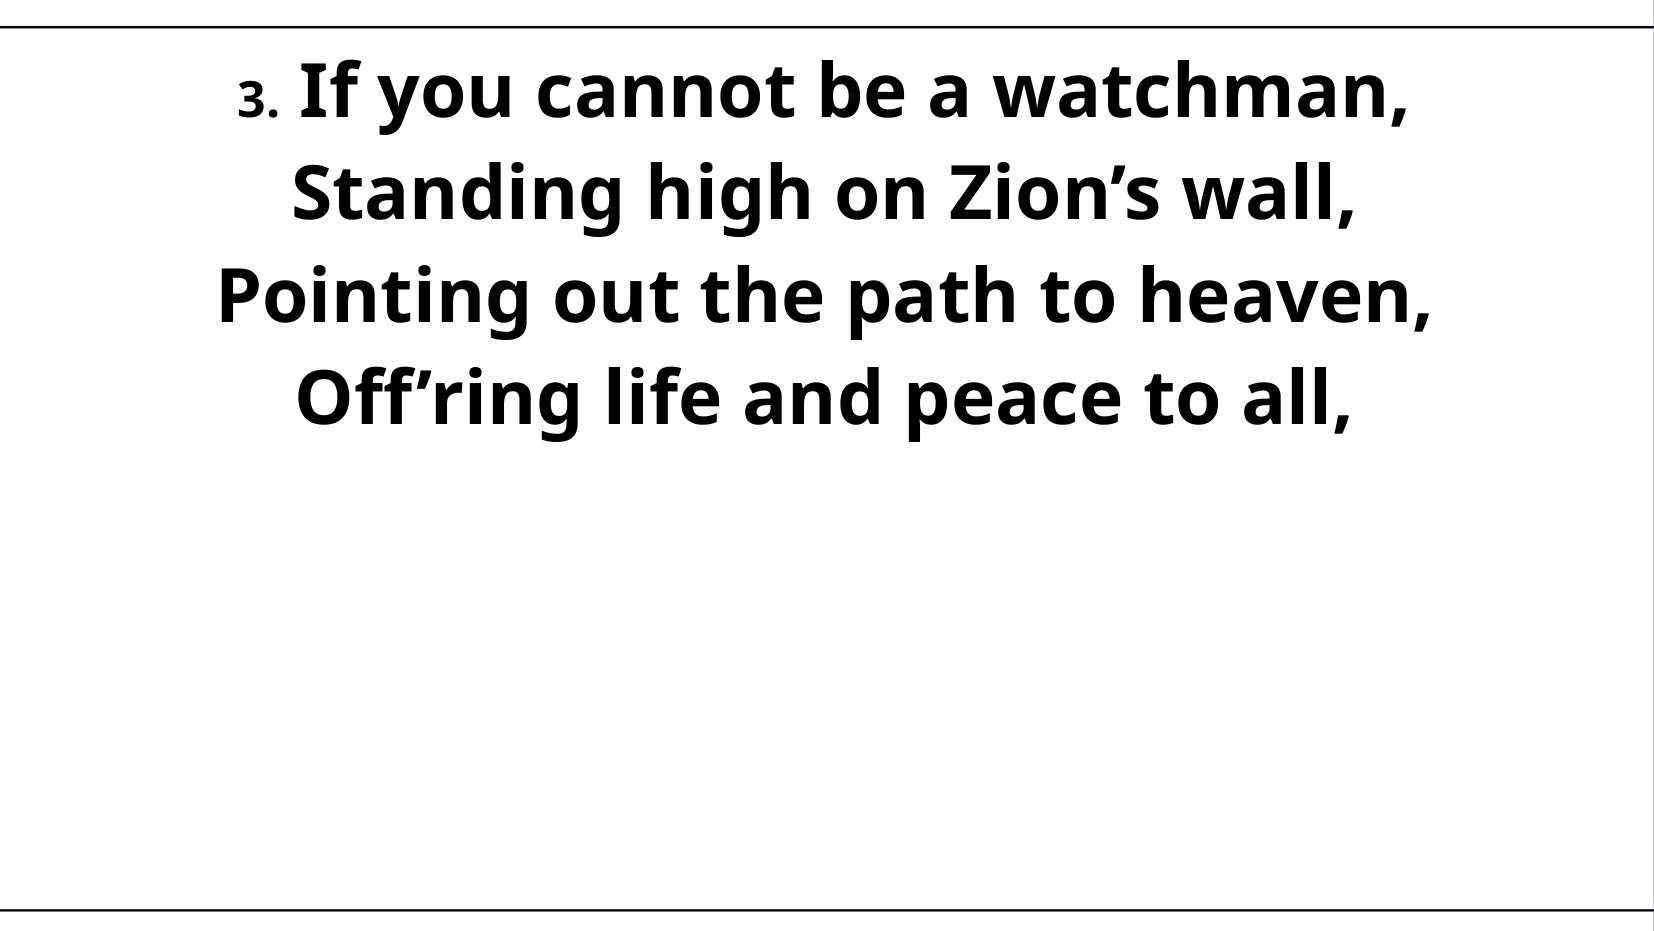

3. If you cannot be a watchman,
Standing high on Zion’s wall,
Pointing out the path to heaven,
Off’ring life and peace to all,